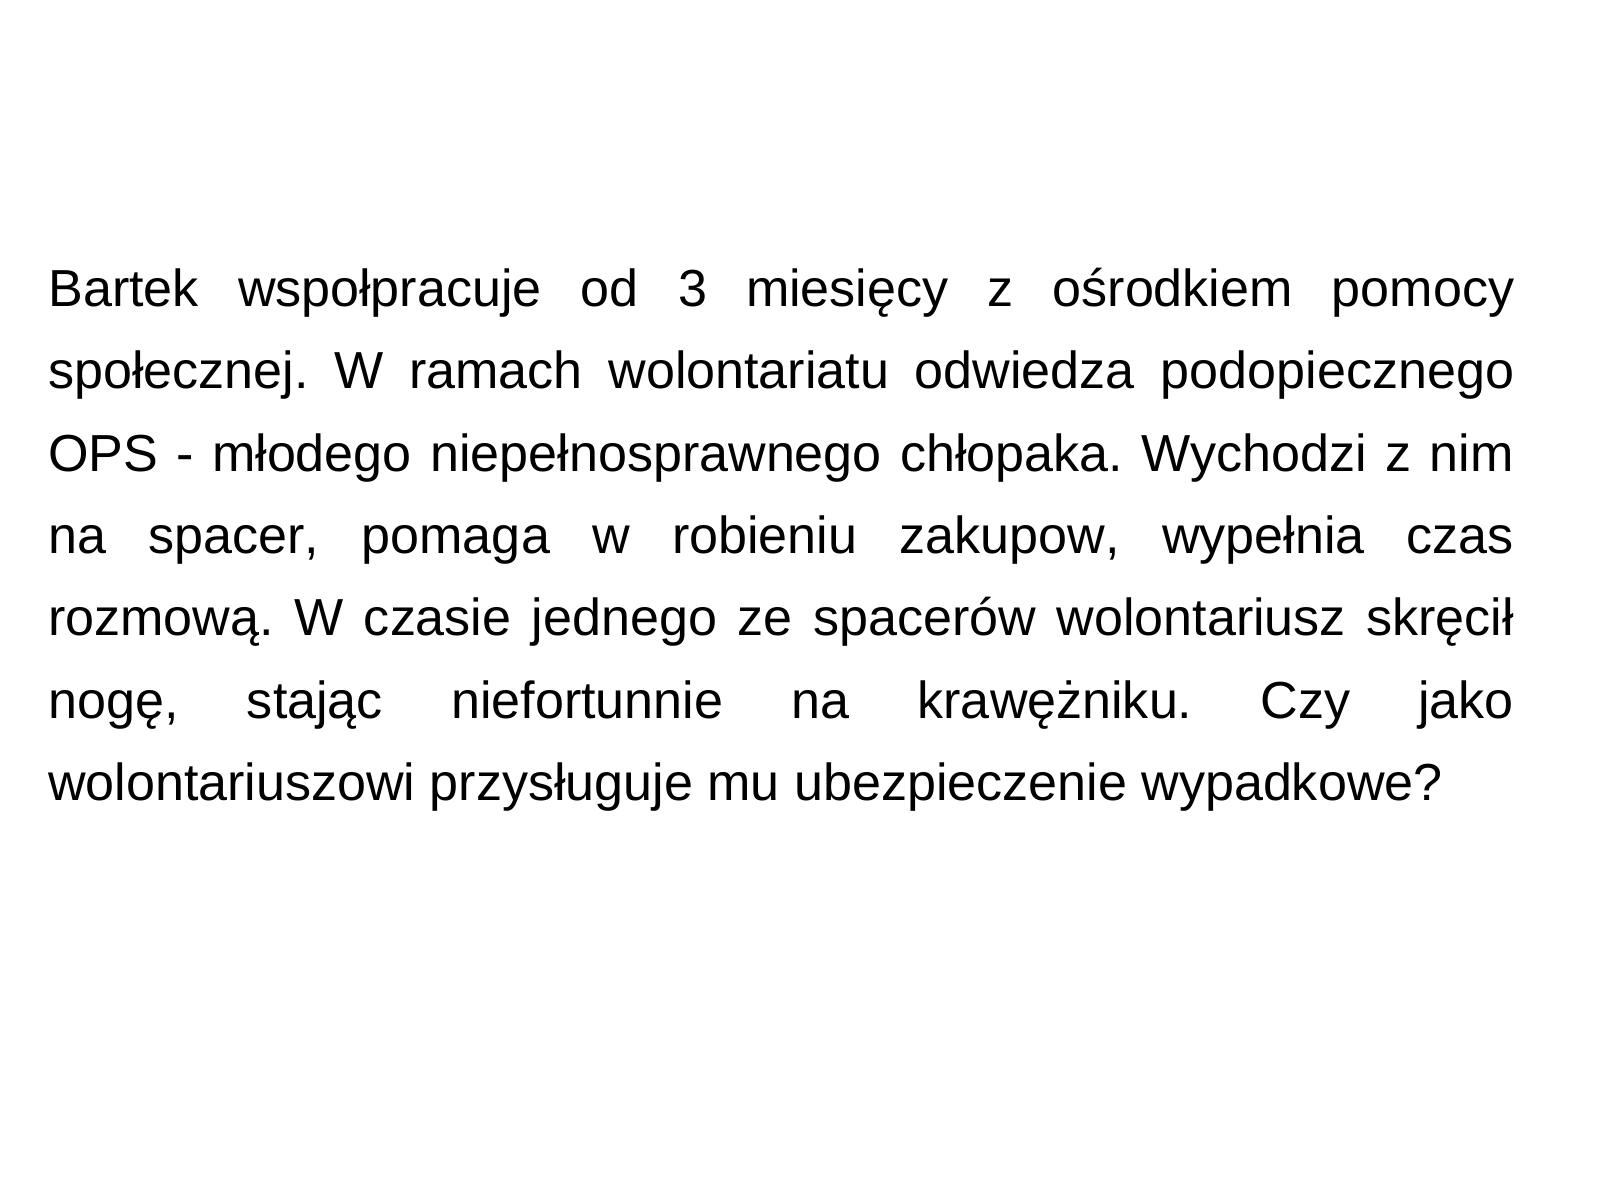

Bartek wspołpracuje od 3 miesięcy z ośrodkiem pomocy społecznej. W ramach wolontariatu odwiedza podopiecznego OPS - młodego niepełnosprawnego chłopaka. Wychodzi z nim na spacer, pomaga w robieniu zakupow, wypełnia czas rozmową. W czasie jednego ze spacerów wolontariusz skręcił nogę, stając niefortunnie na krawężniku. Czy jako wolontariuszowi przysługuje mu ubezpieczenie wypadkowe?